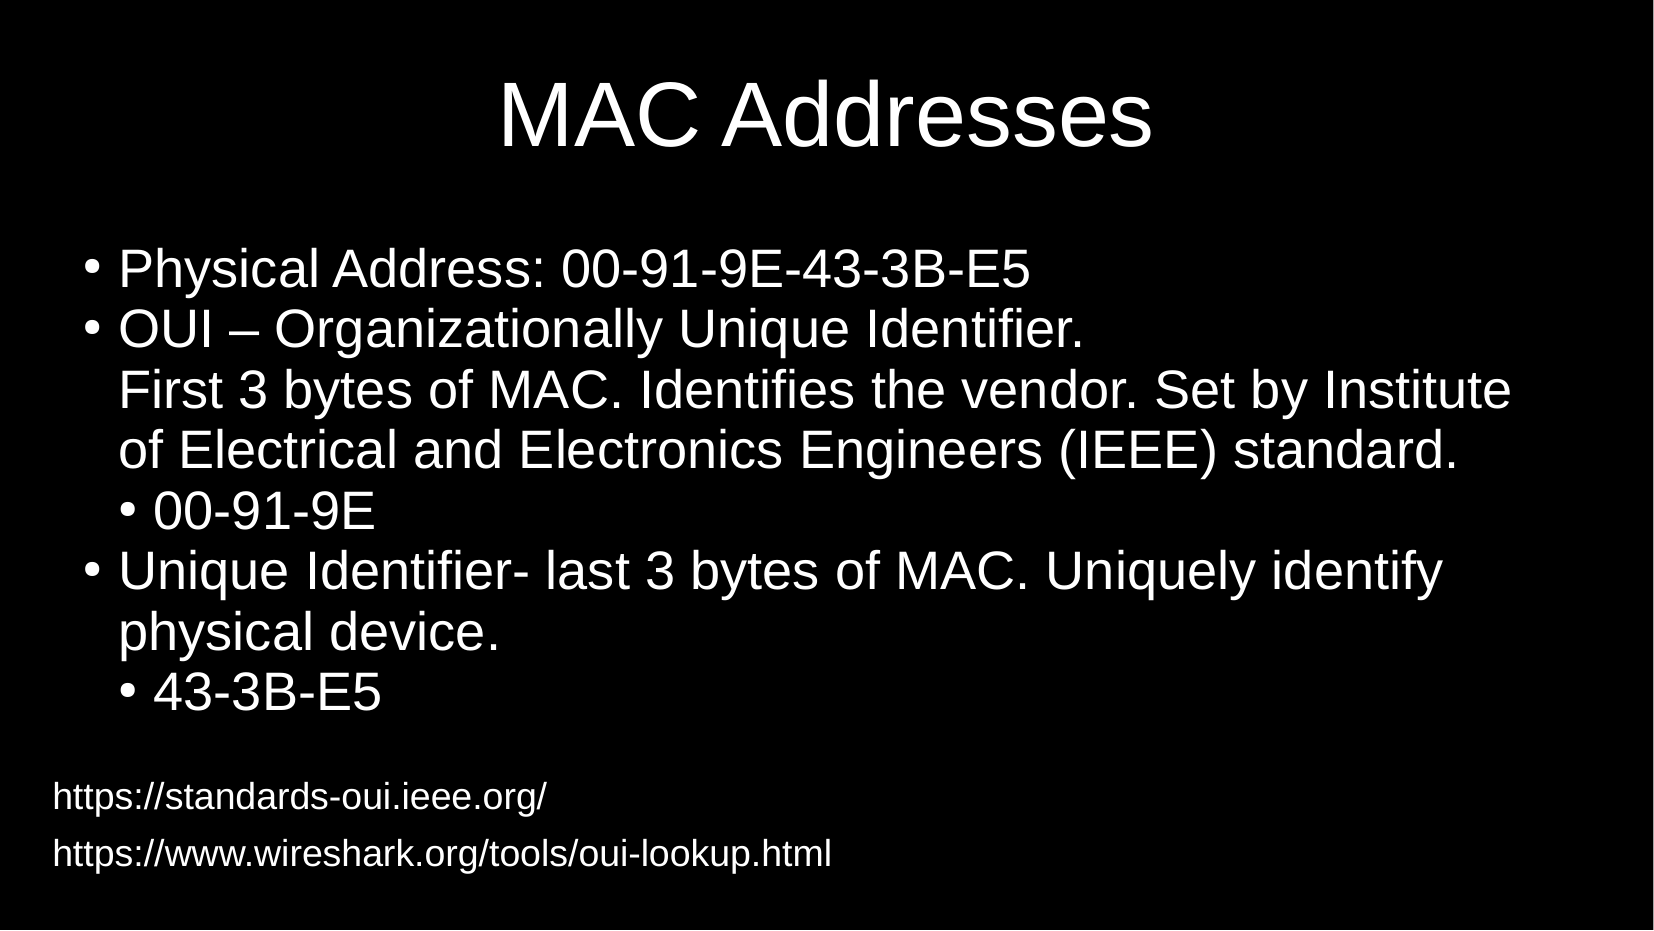

# MAC Addresses
Physical Address: 00-91-9E-43-3B-E5
OUI – Organizationally Unique Identifier.
First 3 bytes of MAC. Identifies the vendor. Set by Institute of Electrical and Electronics Engineers (IEEE) standard.
00-91-9E
Unique Identifier- last 3 bytes of MAC. Uniquely identify physical device.
43-3B-E5
https://standards-oui.ieee.org/
https://www.wireshark.org/tools/oui-lookup.html